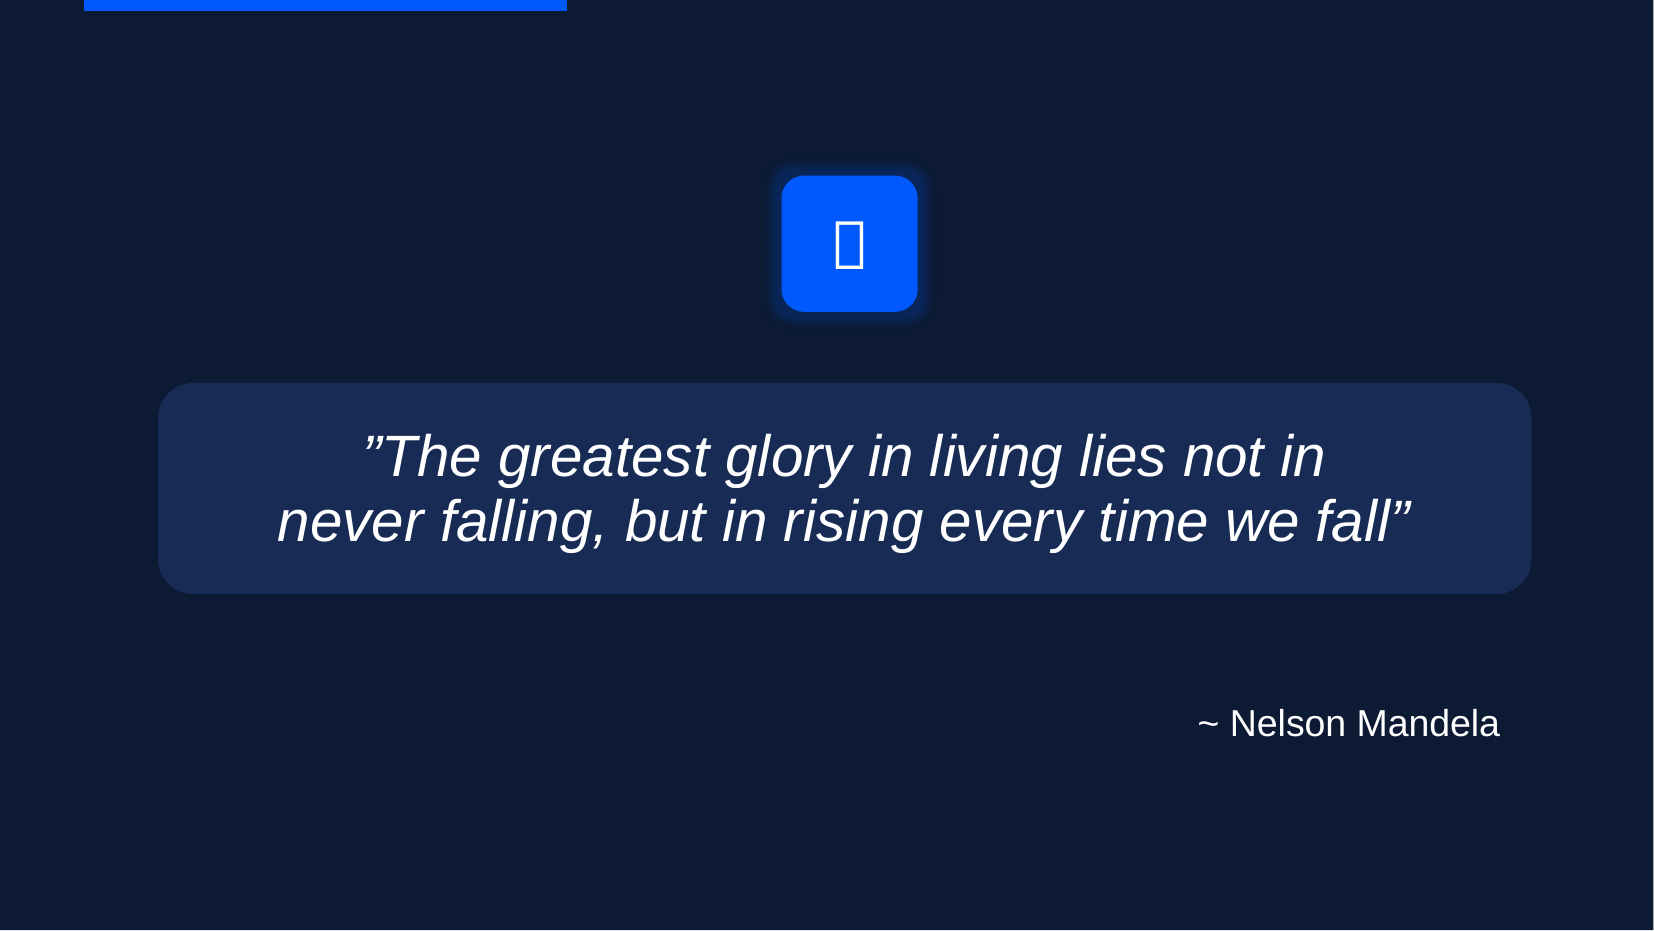


”The greatest glory in living lies not in
never falling, but in rising every time we fall”
# ~ Nelson Mandela